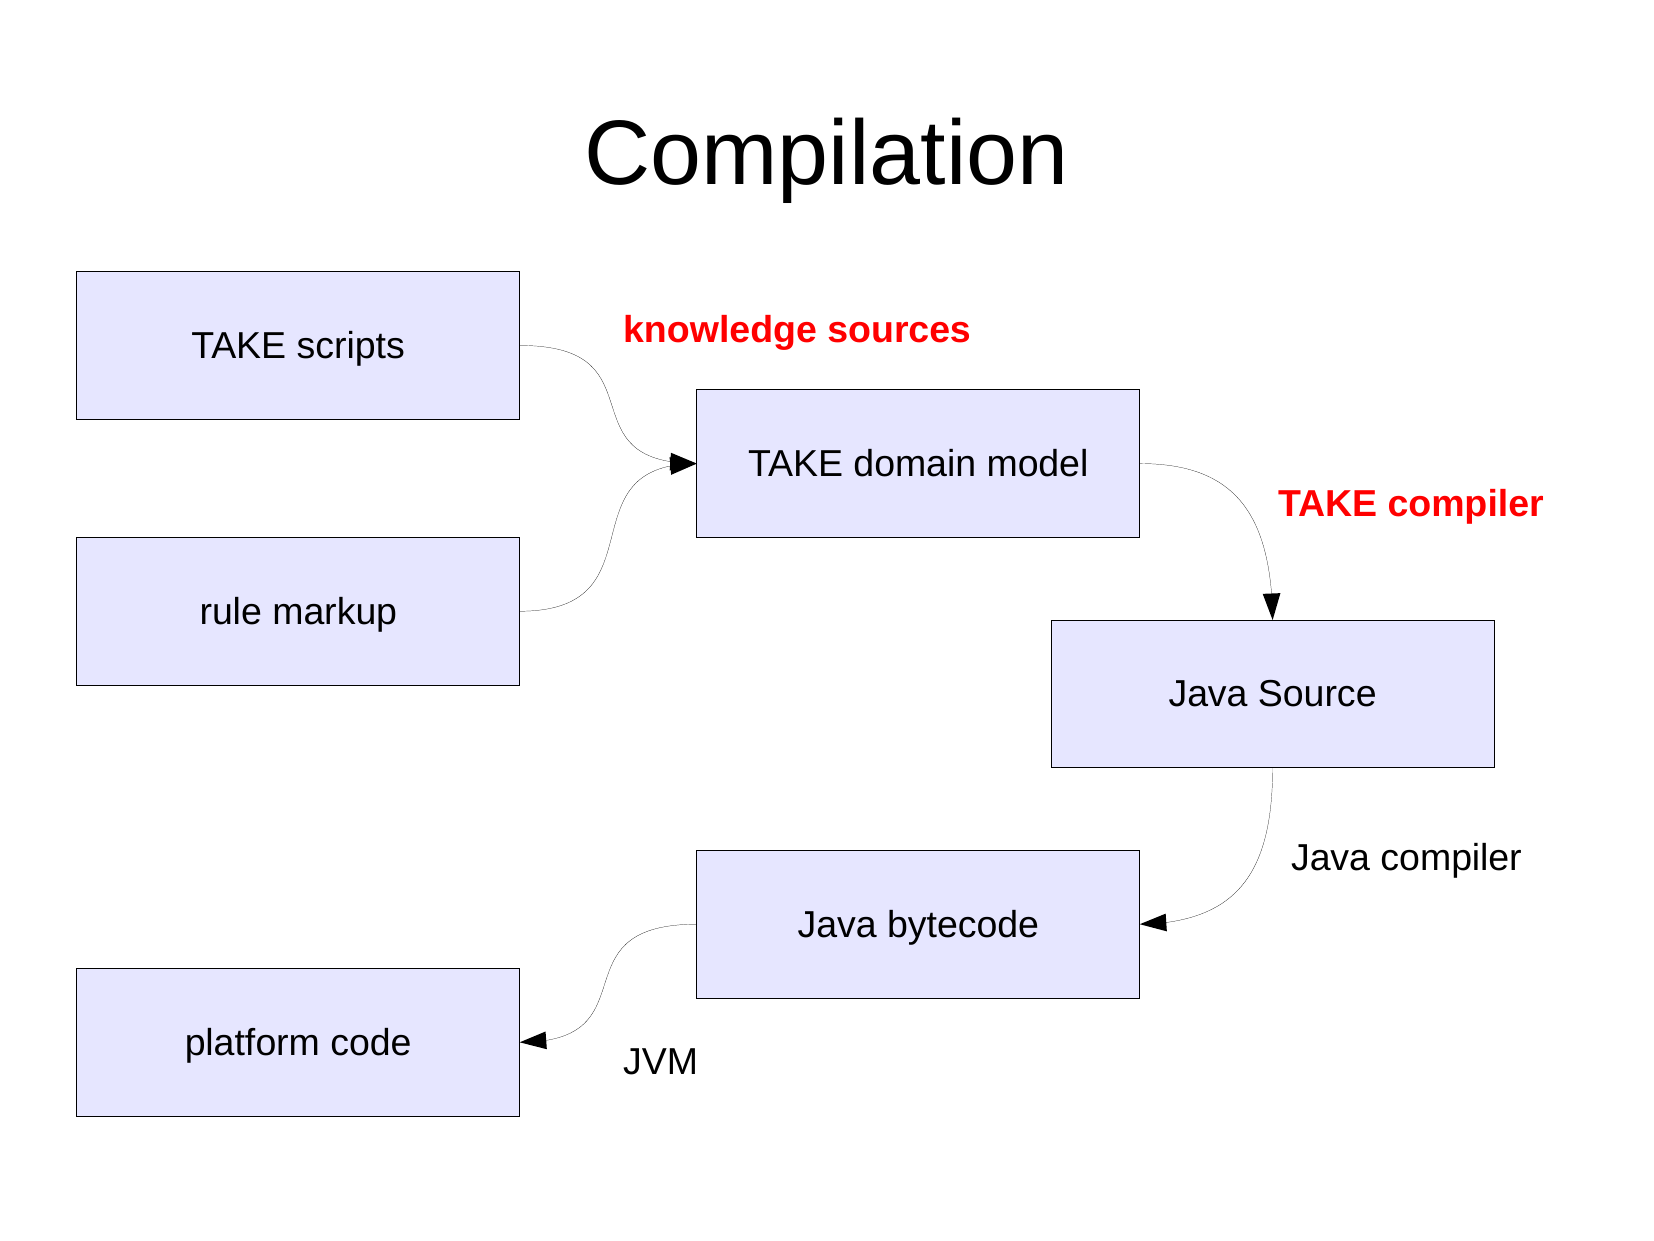

# Compilation
TAKE scripts
knowledge sources
TAKE domain model
TAKE compiler
rule markup
Java Source
Java compiler
Java bytecode
platform code
JVM